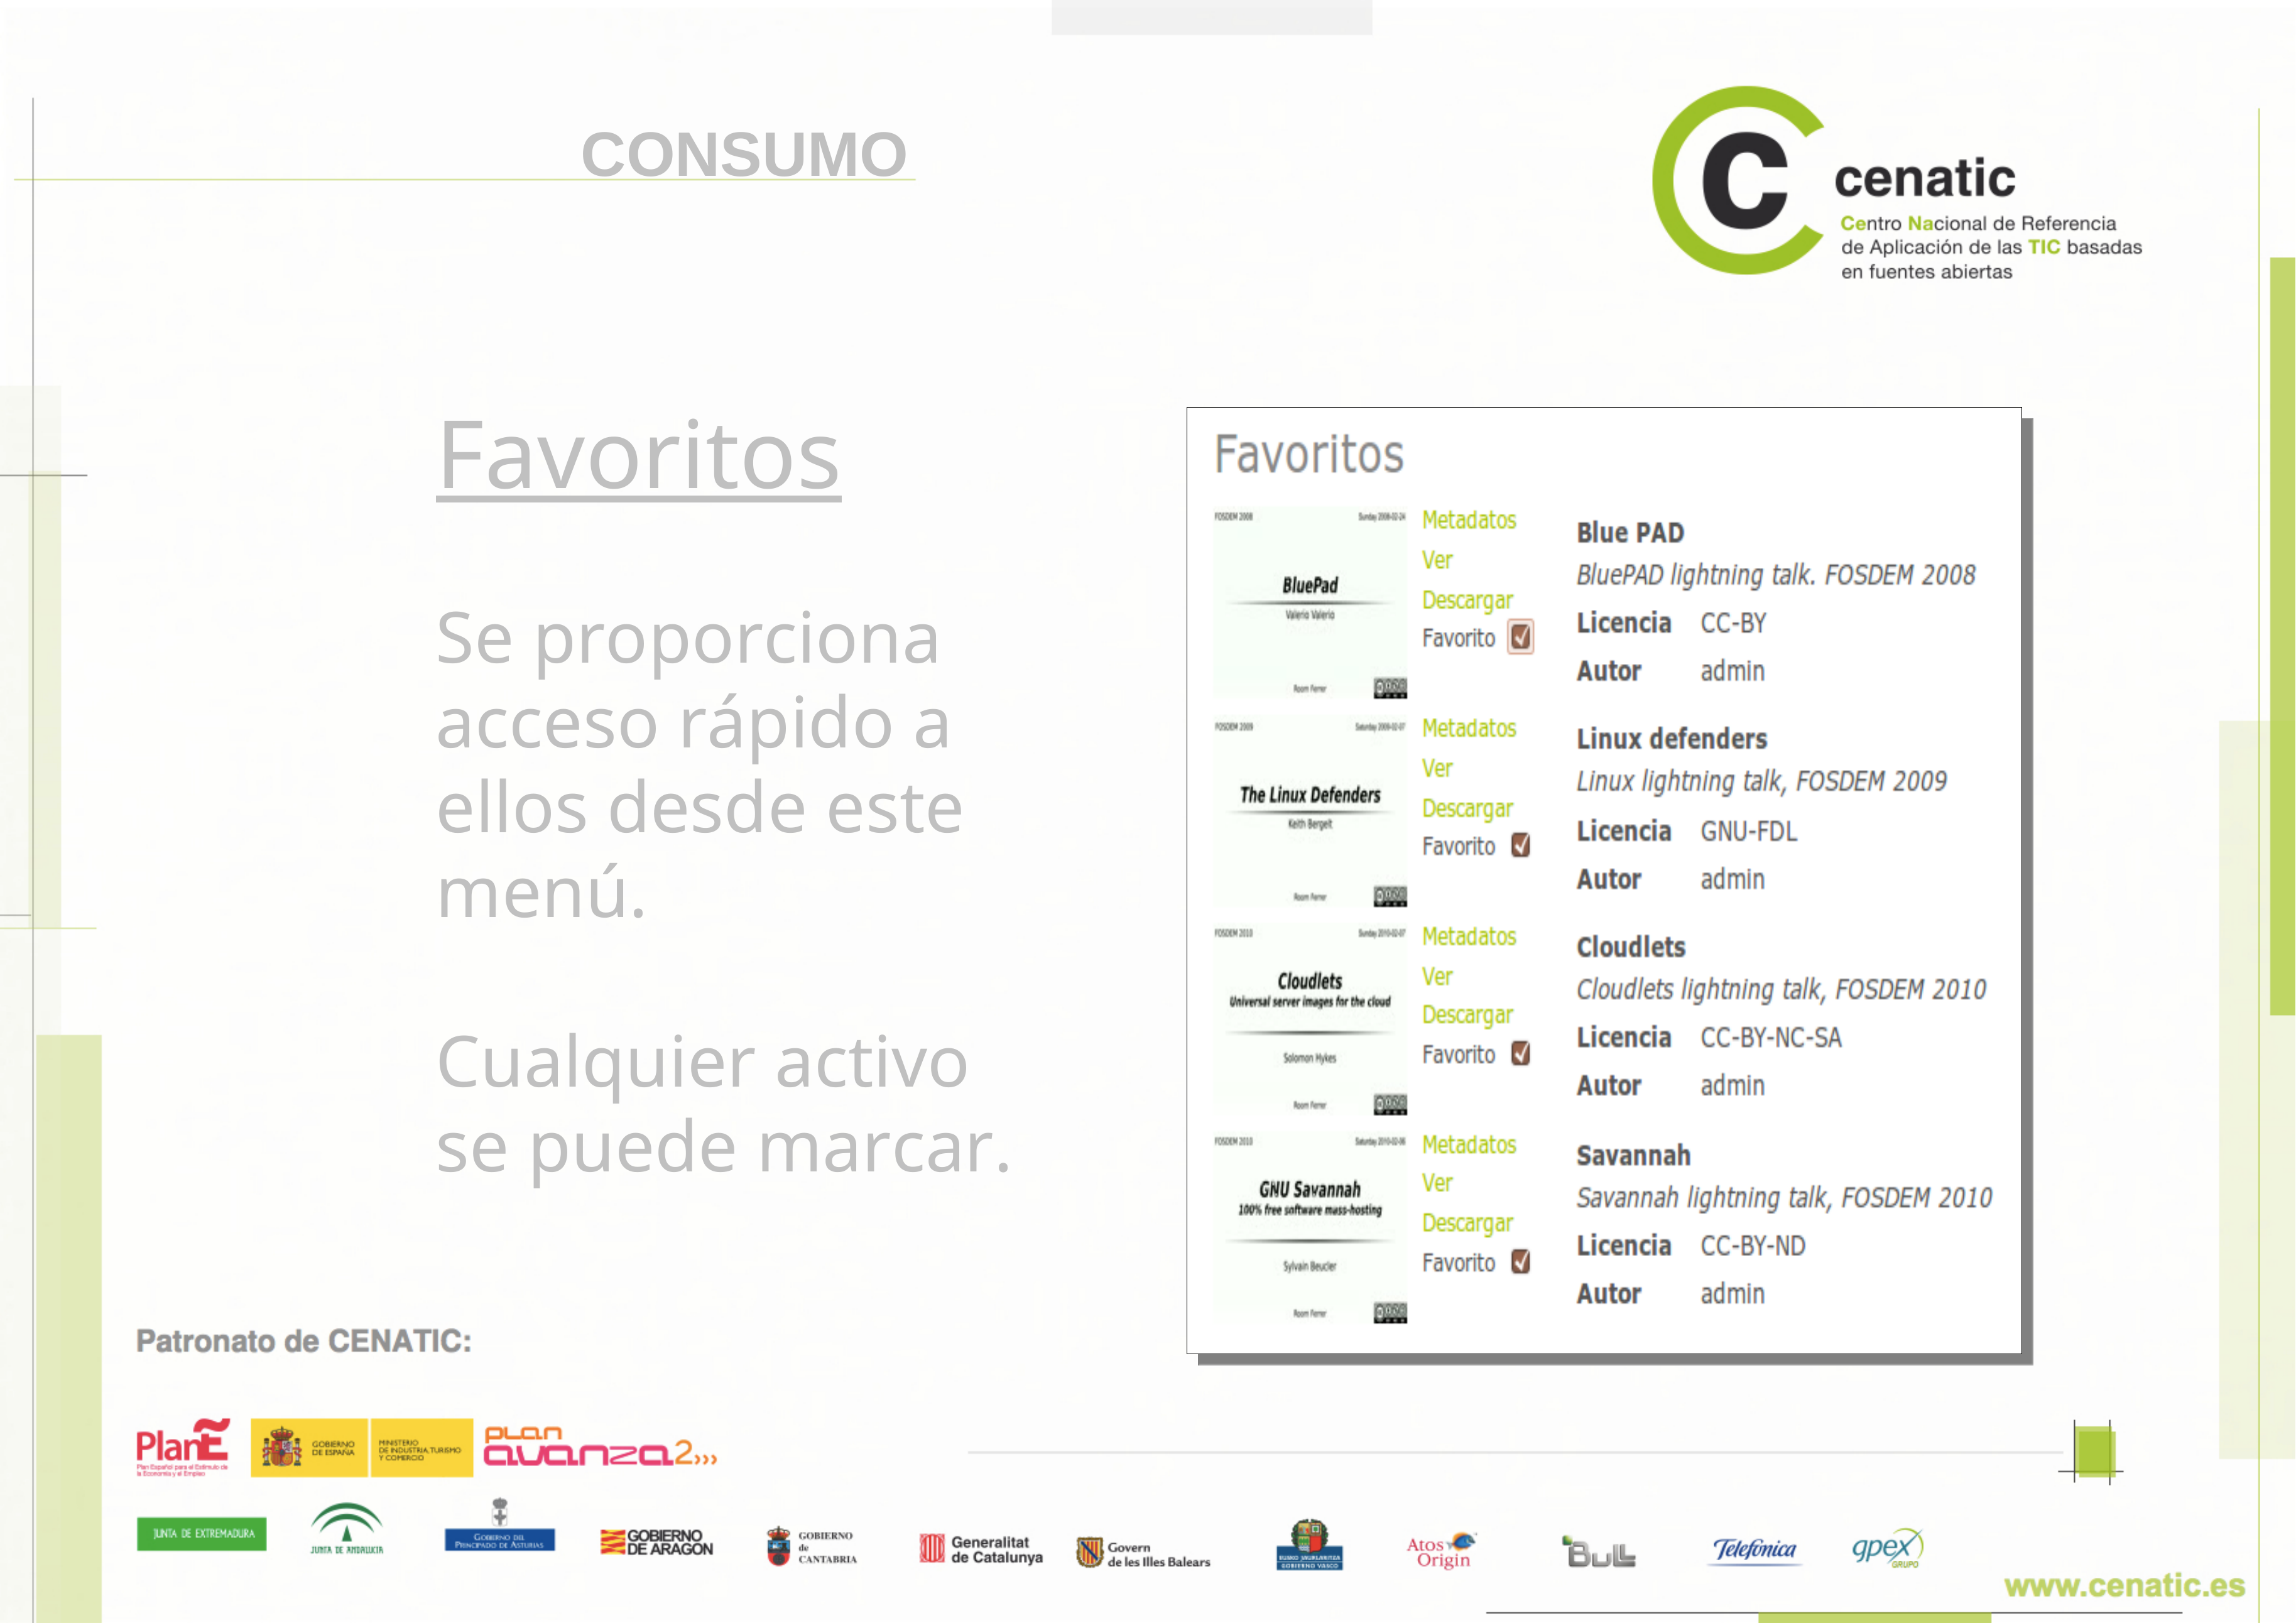

CONSUMO
Favoritos
Se proporciona
acceso rápido a
ellos desde este
menú.
Cualquier activo
se puede marcar.